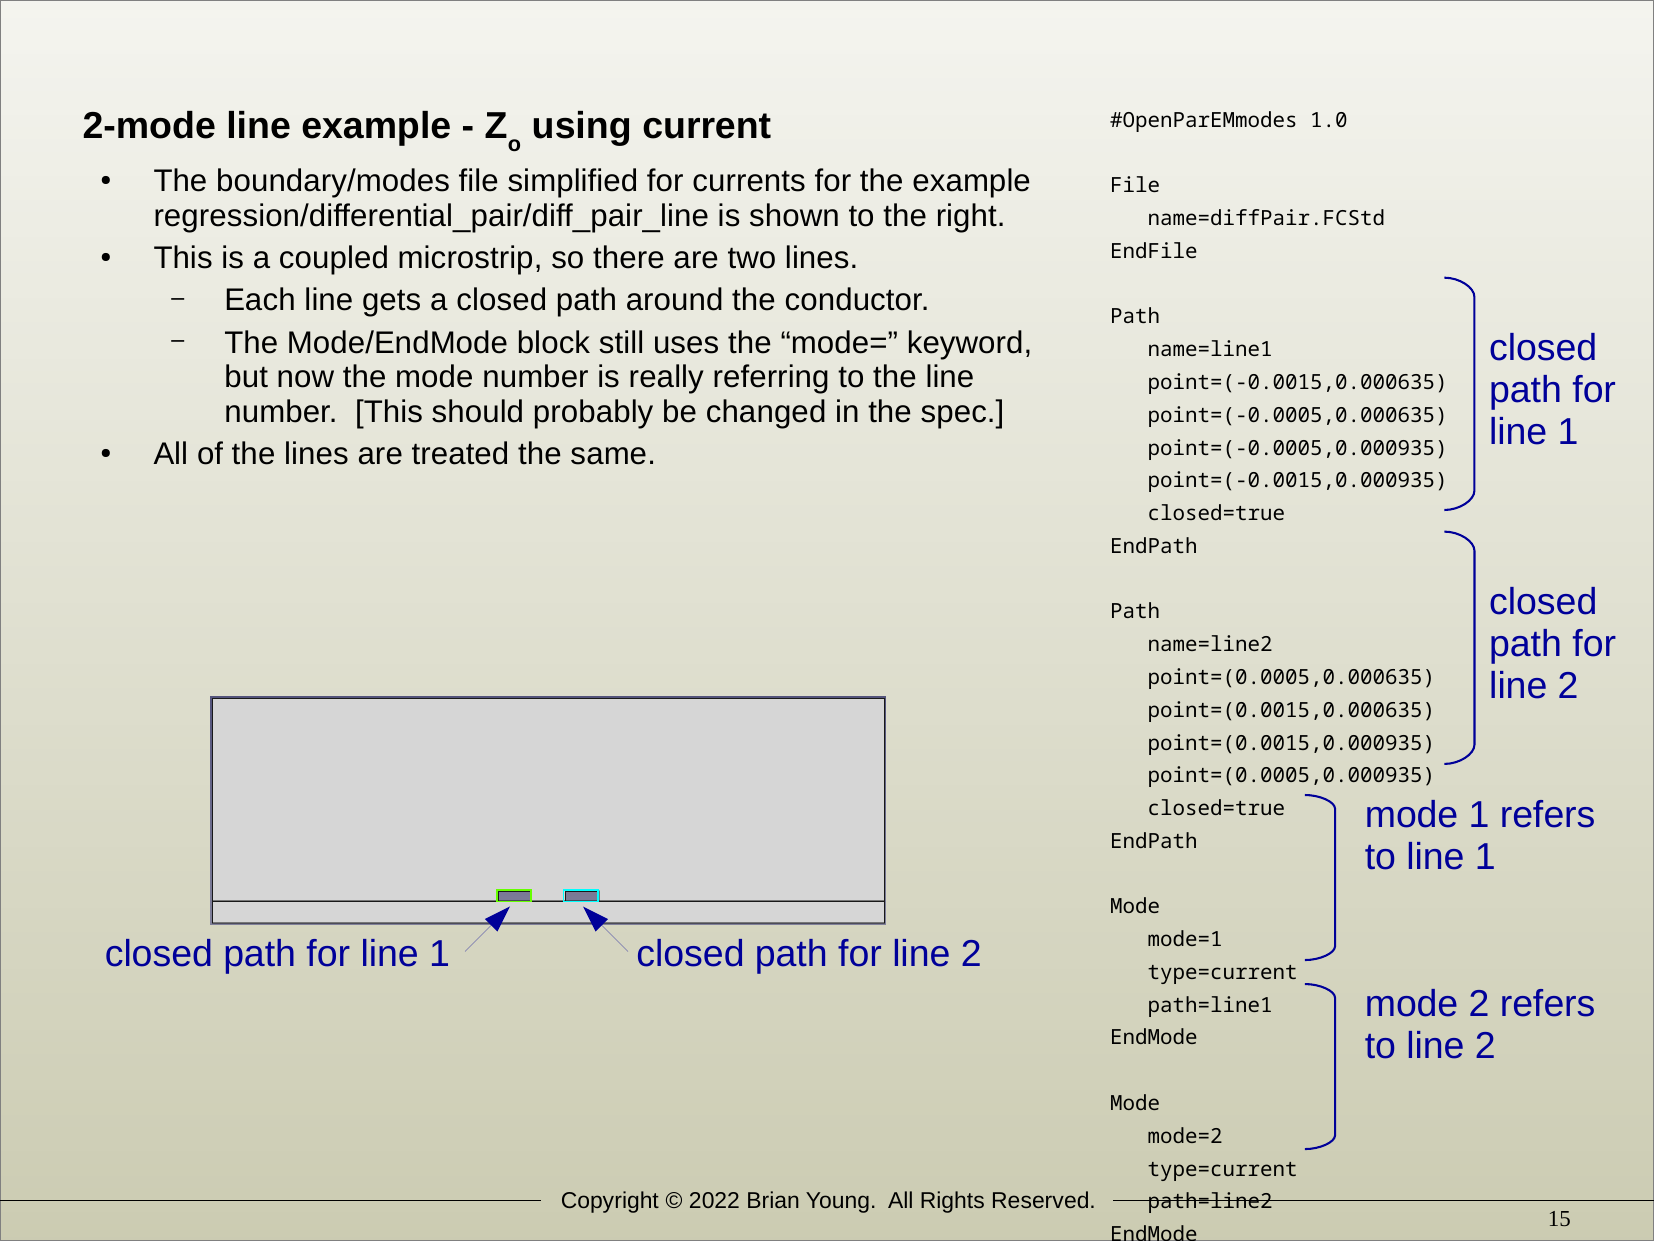

# 2-mode line example - Zo using current
The boundary/modes file simplified for currents for the example regression/differential_pair/diff_pair_line is shown to the right.
This is a coupled microstrip, so there are two lines.
Each line gets a closed path around the conductor.
The Mode/EndMode block still uses the “mode=” keyword, but now the mode number is really referring to the line number. [This should probably be changed in the spec.]
All of the lines are treated the same.
#OpenParEMmodes 1.0
File
 name=diffPair.FCStd
EndFile
Path
 name=line1
 point=(-0.0015,0.000635)
 point=(-0.0005,0.000635)
 point=(-0.0005,0.000935)
 point=(-0.0015,0.000935)
 closed=true
EndPath
Path
 name=line2
 point=(0.0005,0.000635)
 point=(0.0015,0.000635)
 point=(0.0015,0.000935)
 point=(0.0005,0.000935)
 closed=true
EndPath
Mode
 mode=1
 type=current
 path=line1
EndMode
Mode
 mode=2
 type=current
 path=line2
EndMode
closed path for line 1
closed path for line 2
mode 1 refers to line 1
closed path for line 1
closed path for line 2
mode 2 refers to line 2
15